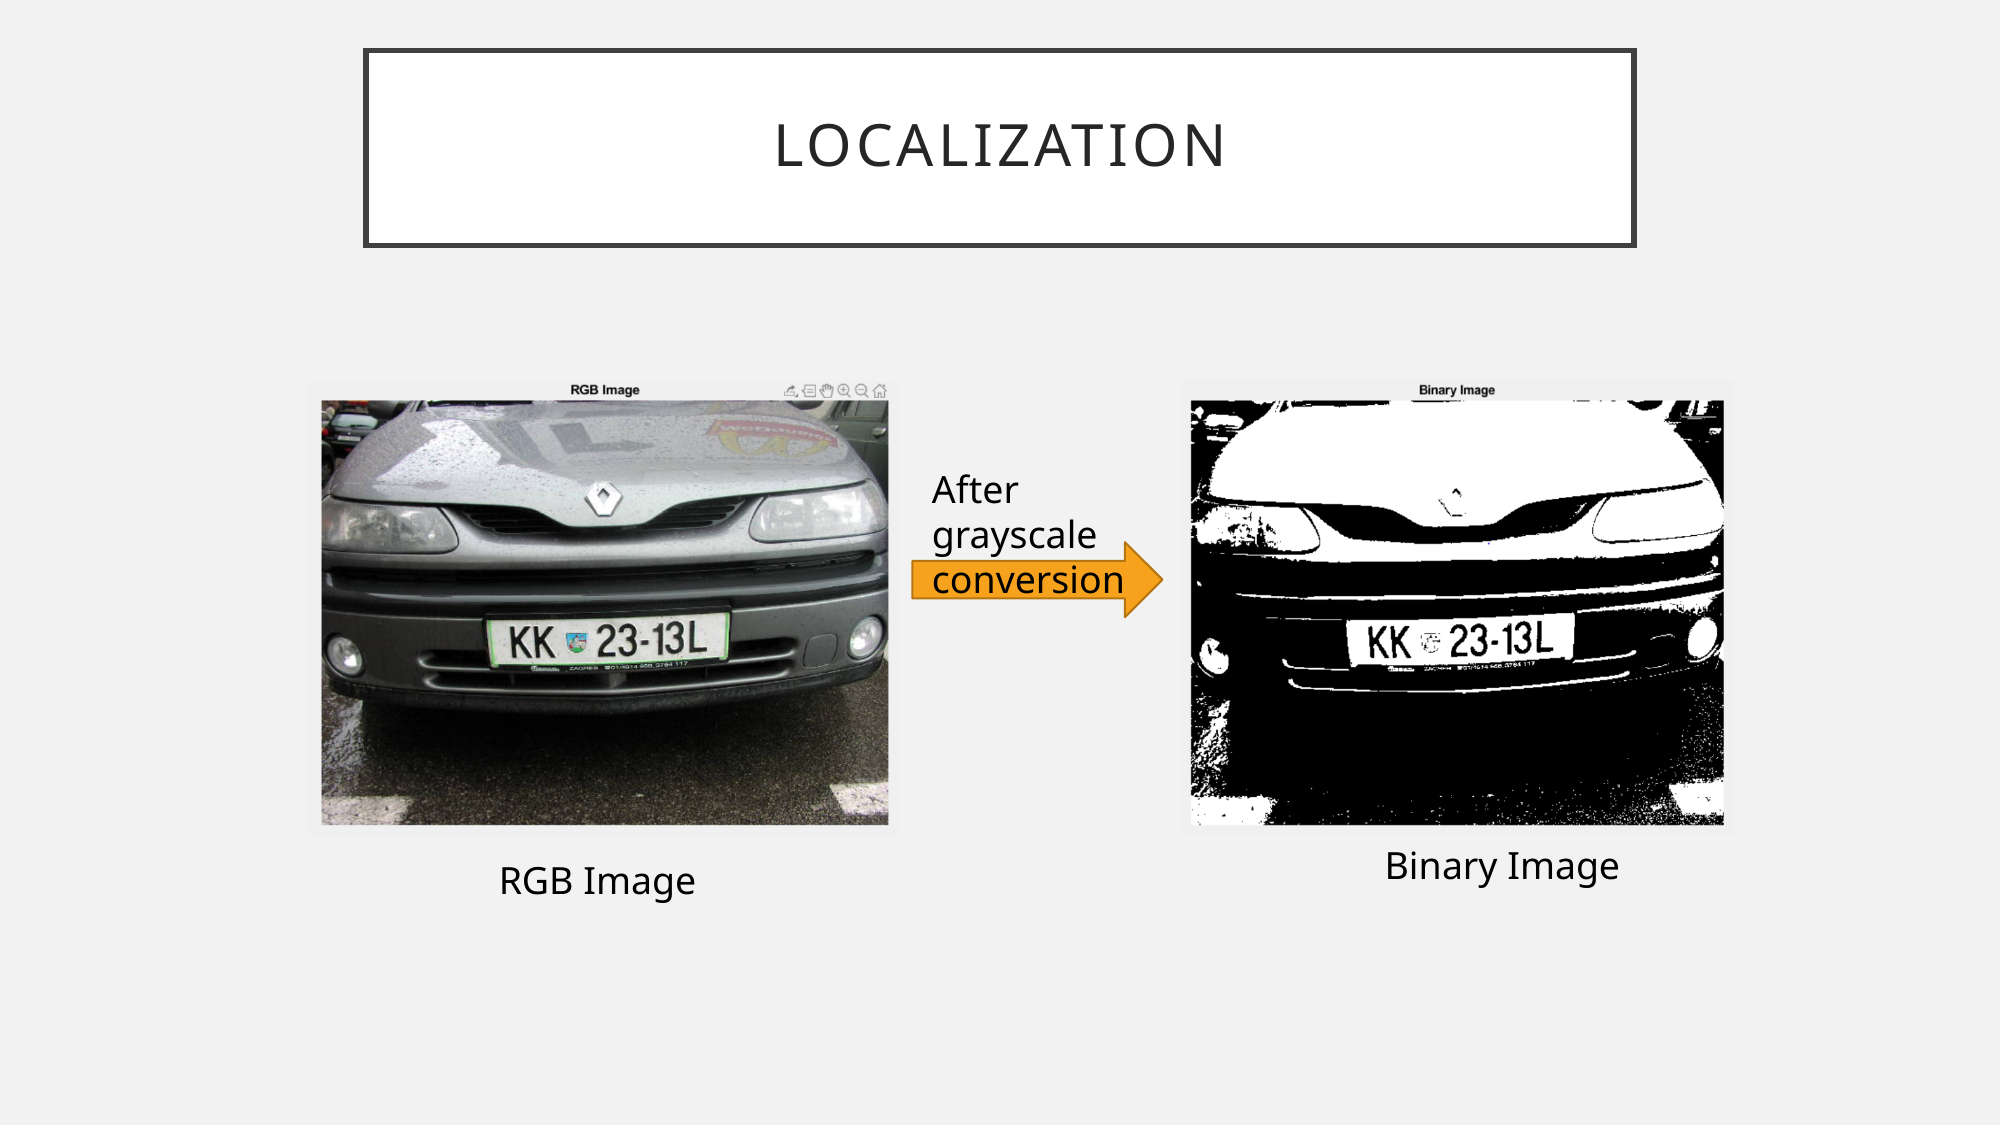

# Localization
After grayscale conversion
Binary Image
RGB Image